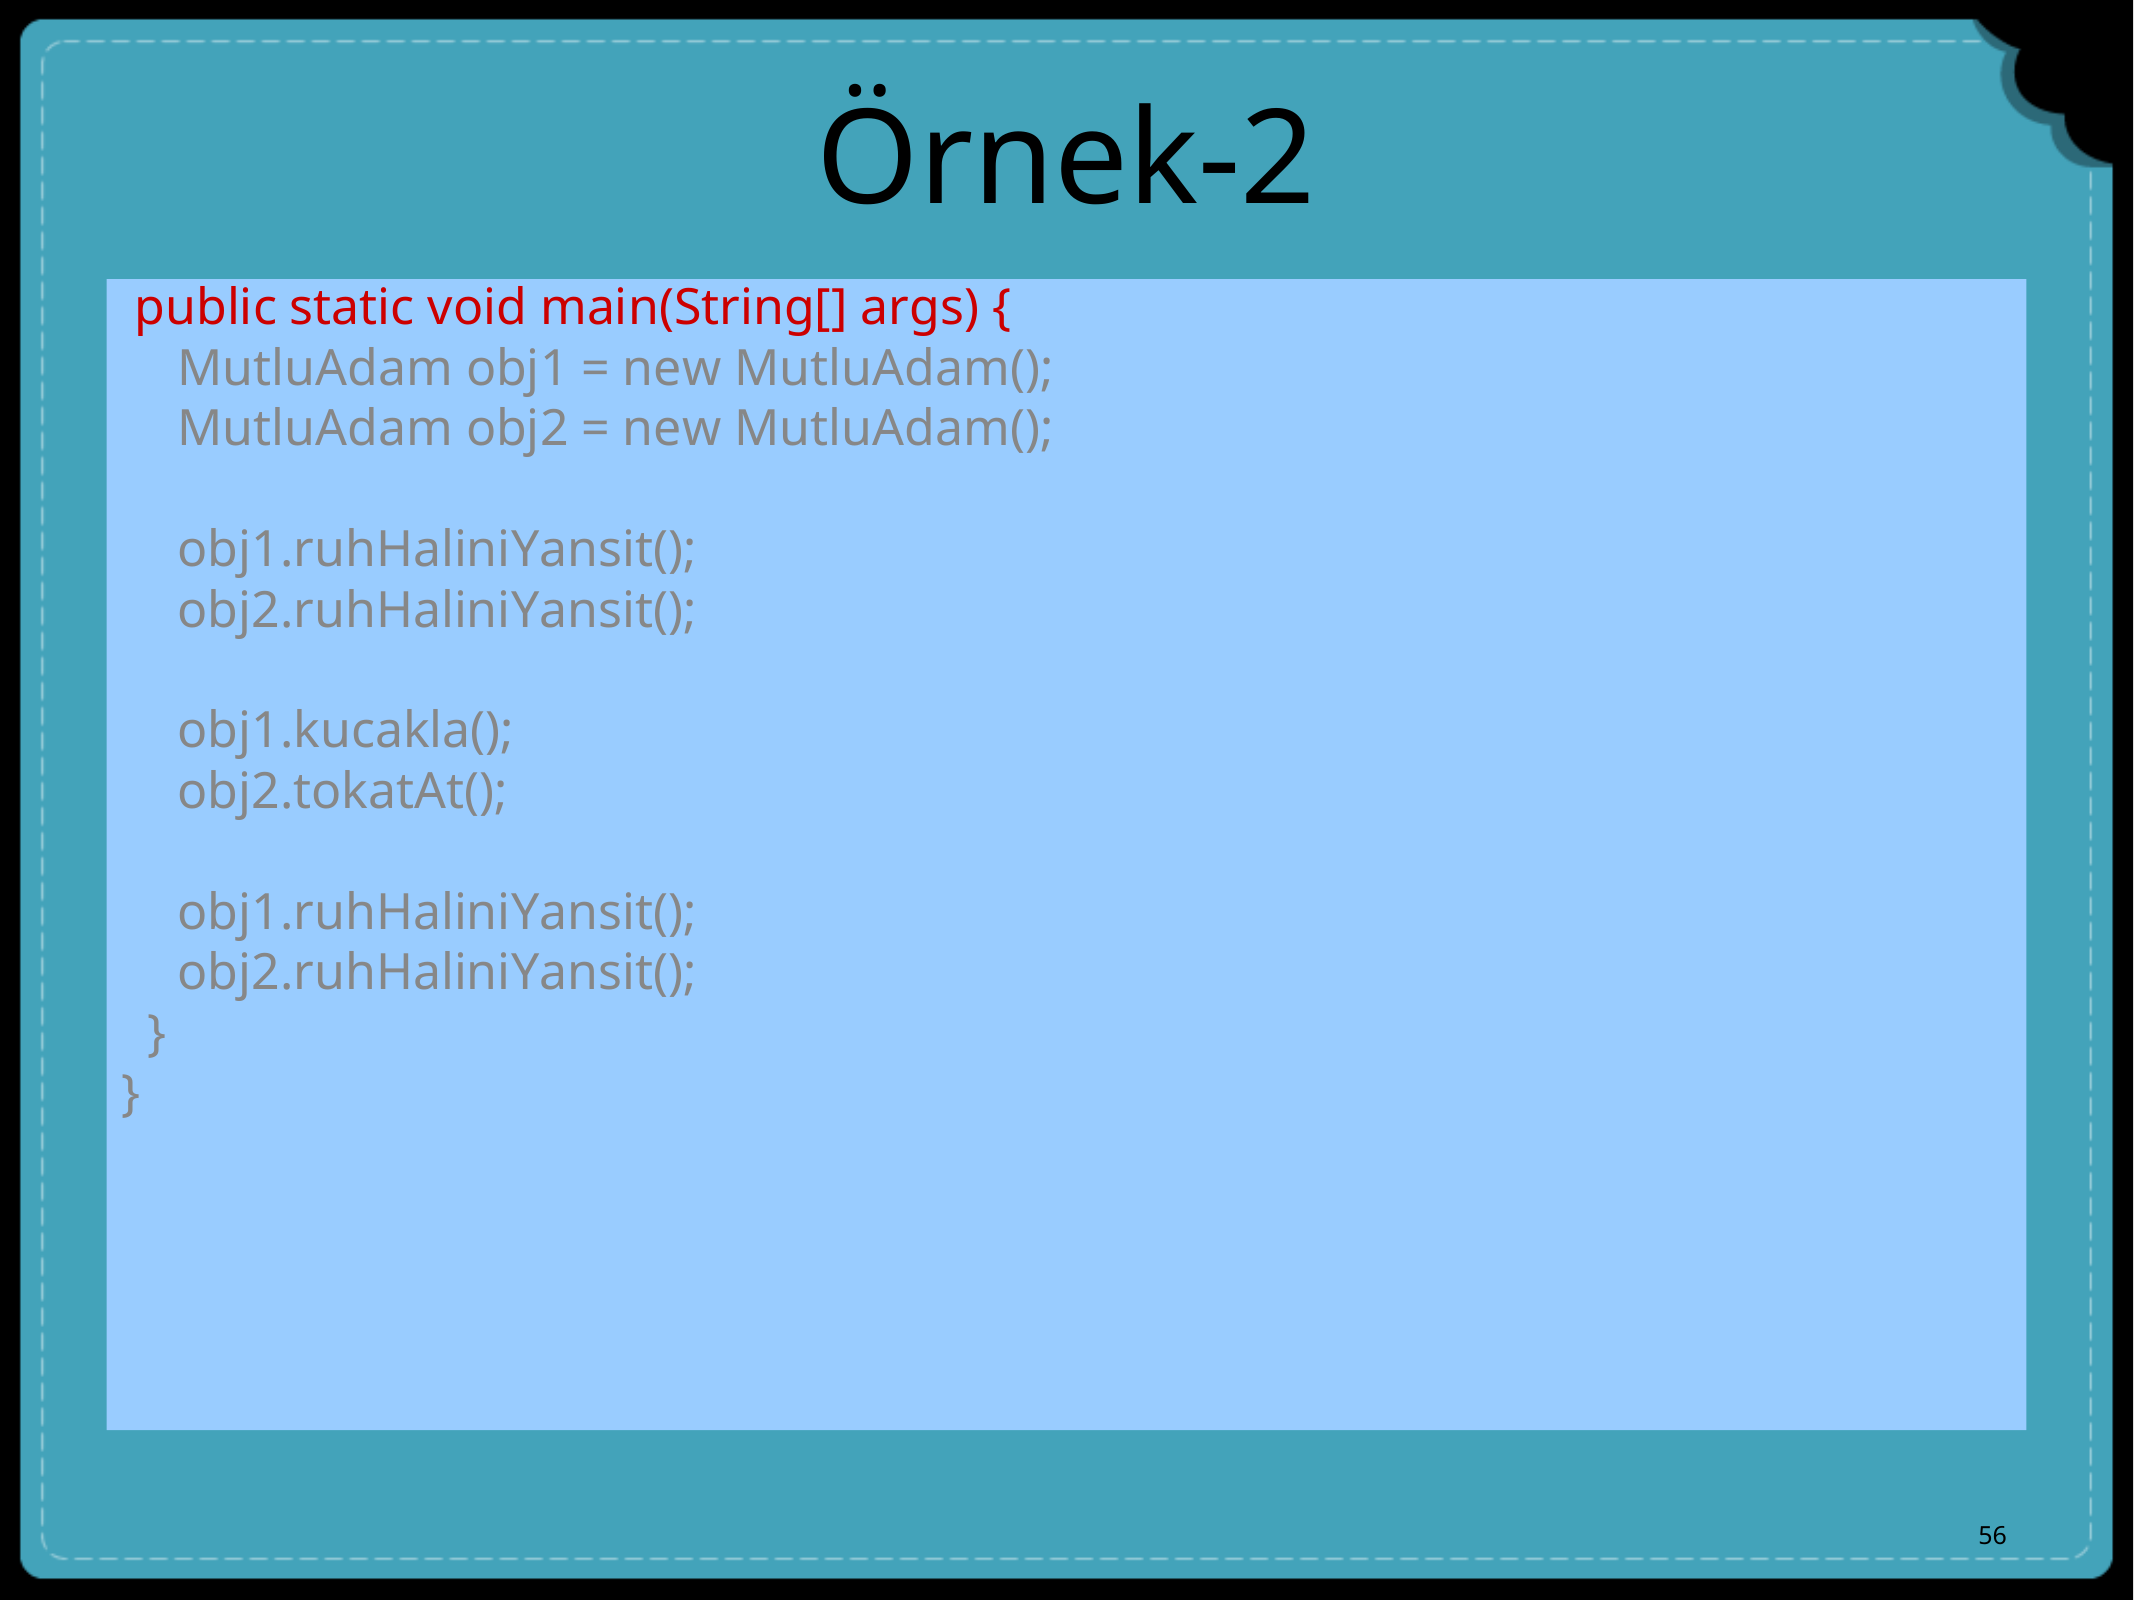

# Örnek-2
 public static void main(String[] args) {
	MutluAdam obj1 = new MutluAdam();
	MutluAdam obj2 = new MutluAdam();
	obj1.ruhHaliniYansit();
	obj2.ruhHaliniYansit();
	obj1.kucakla();
	obj2.tokatAt();
	obj1.ruhHaliniYansit();
	obj2.ruhHaliniYansit();
 }
}
56